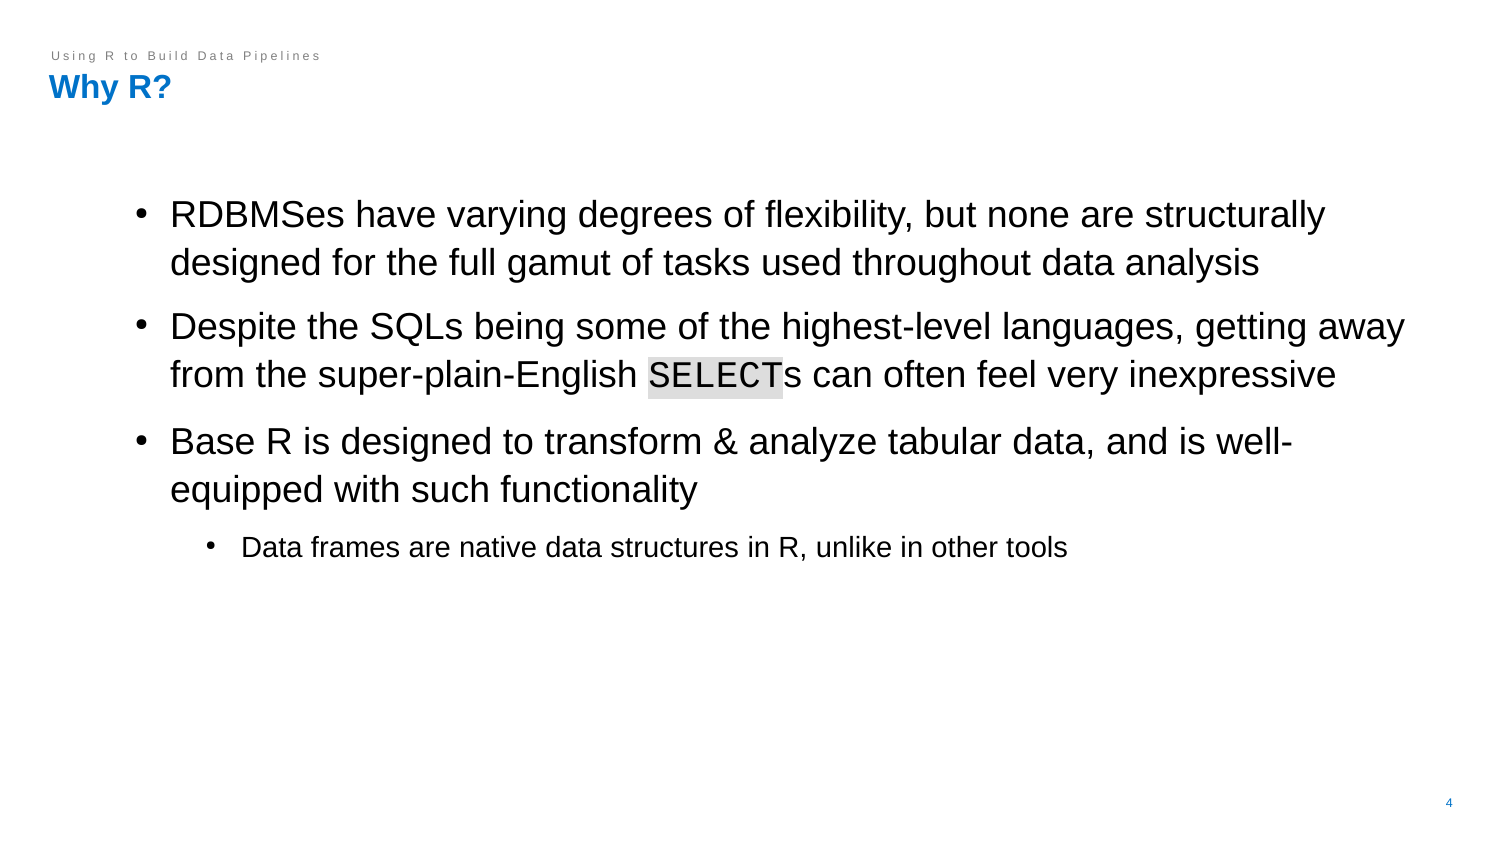

Using R to Build Data Pipelines
# Why R?
RDBMSes have varying degrees of flexibility, but none are structurally designed for the full gamut of tasks used throughout data analysis
Despite the SQLs being some of the highest-level languages, getting away from the super-plain-English SELECTs can often feel very inexpressive
Base R is designed to transform & analyze tabular data, and is well-equipped with such functionality
Data frames are native data structures in R, unlike in other tools
4